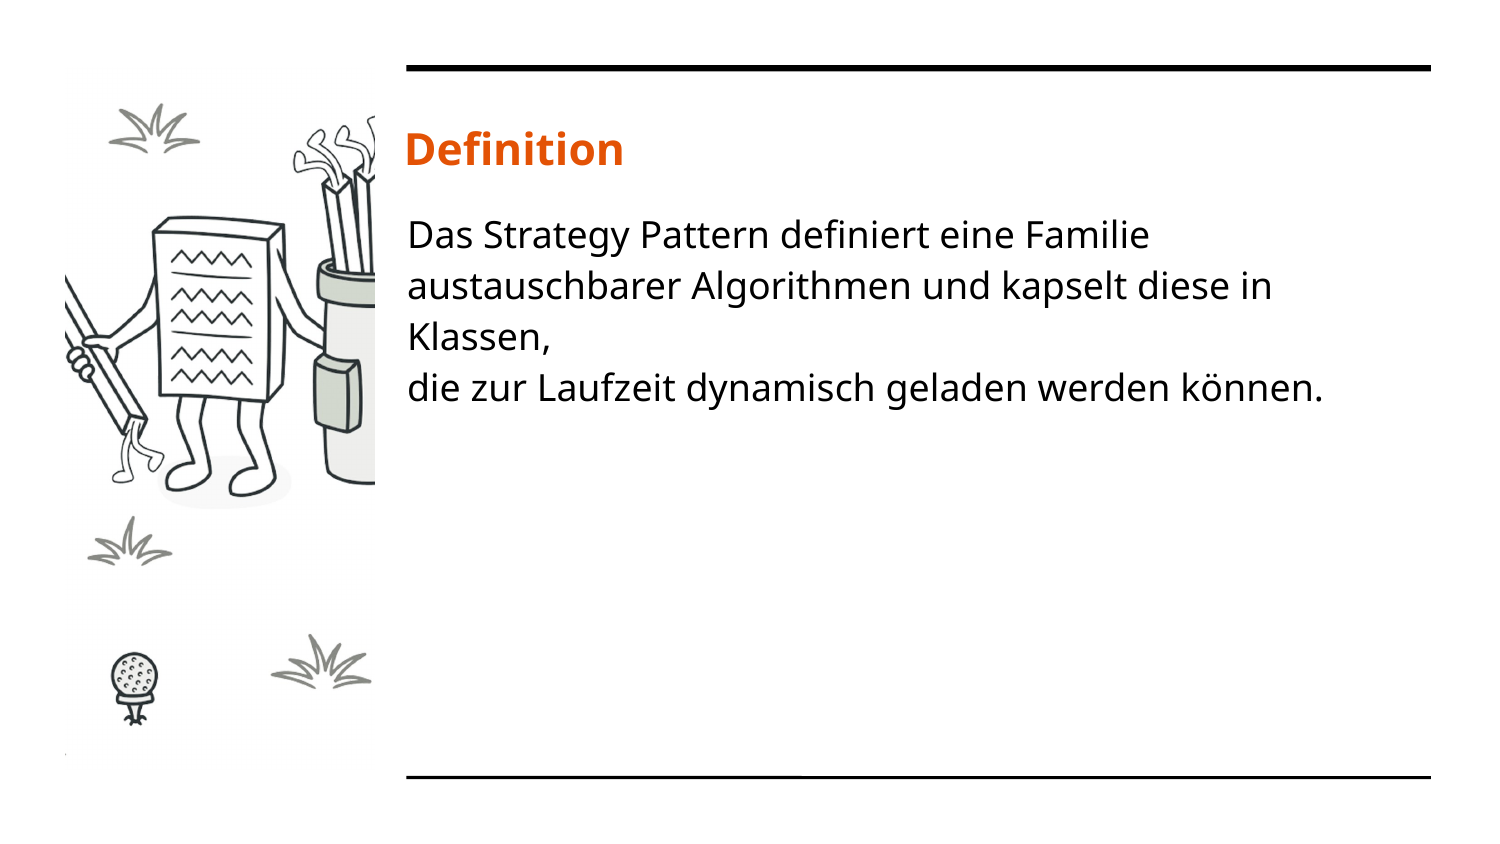

# Definition
Das Strategy Pattern definiert eine Familie
austauschbarer Algorithmen und kapselt diese in Klassen,
die zur Laufzeit dynamisch geladen werden können.